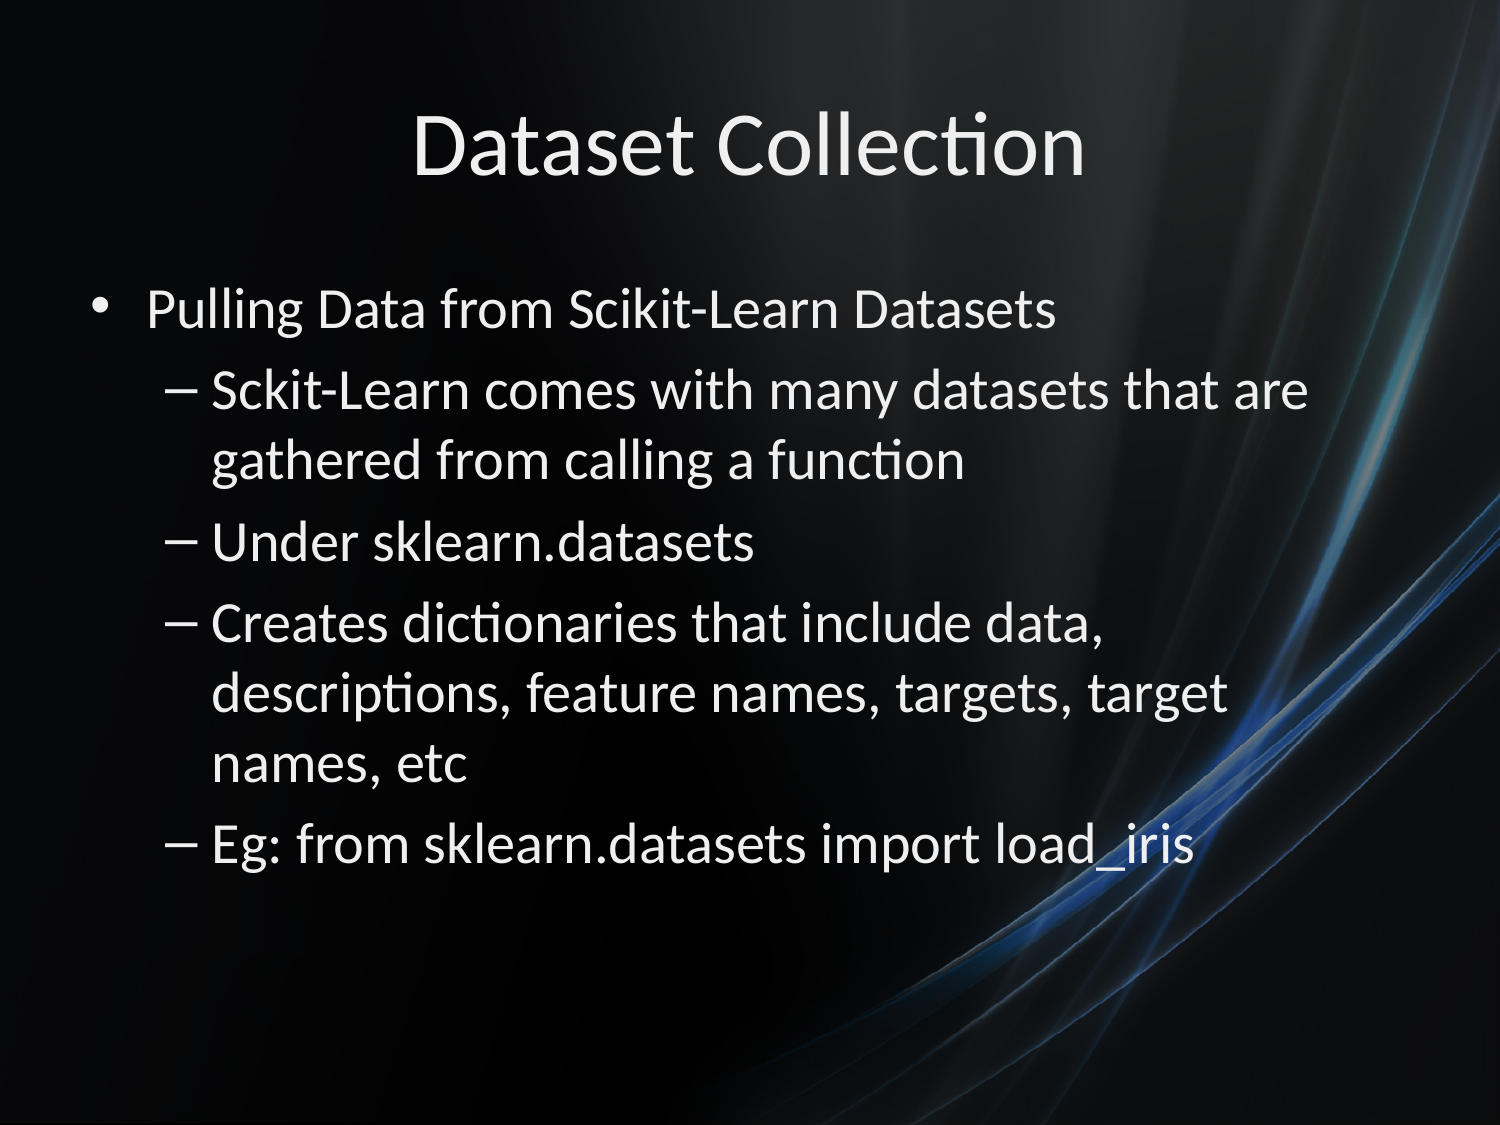

# Dataset Collection
Pulling Data from Scikit-Learn Datasets
Sckit-Learn comes with many datasets that are gathered from calling a function
Under sklearn.datasets
Creates dictionaries that include data, descriptions, feature names, targets, target names, etc
Eg: from sklearn.datasets import load_iris